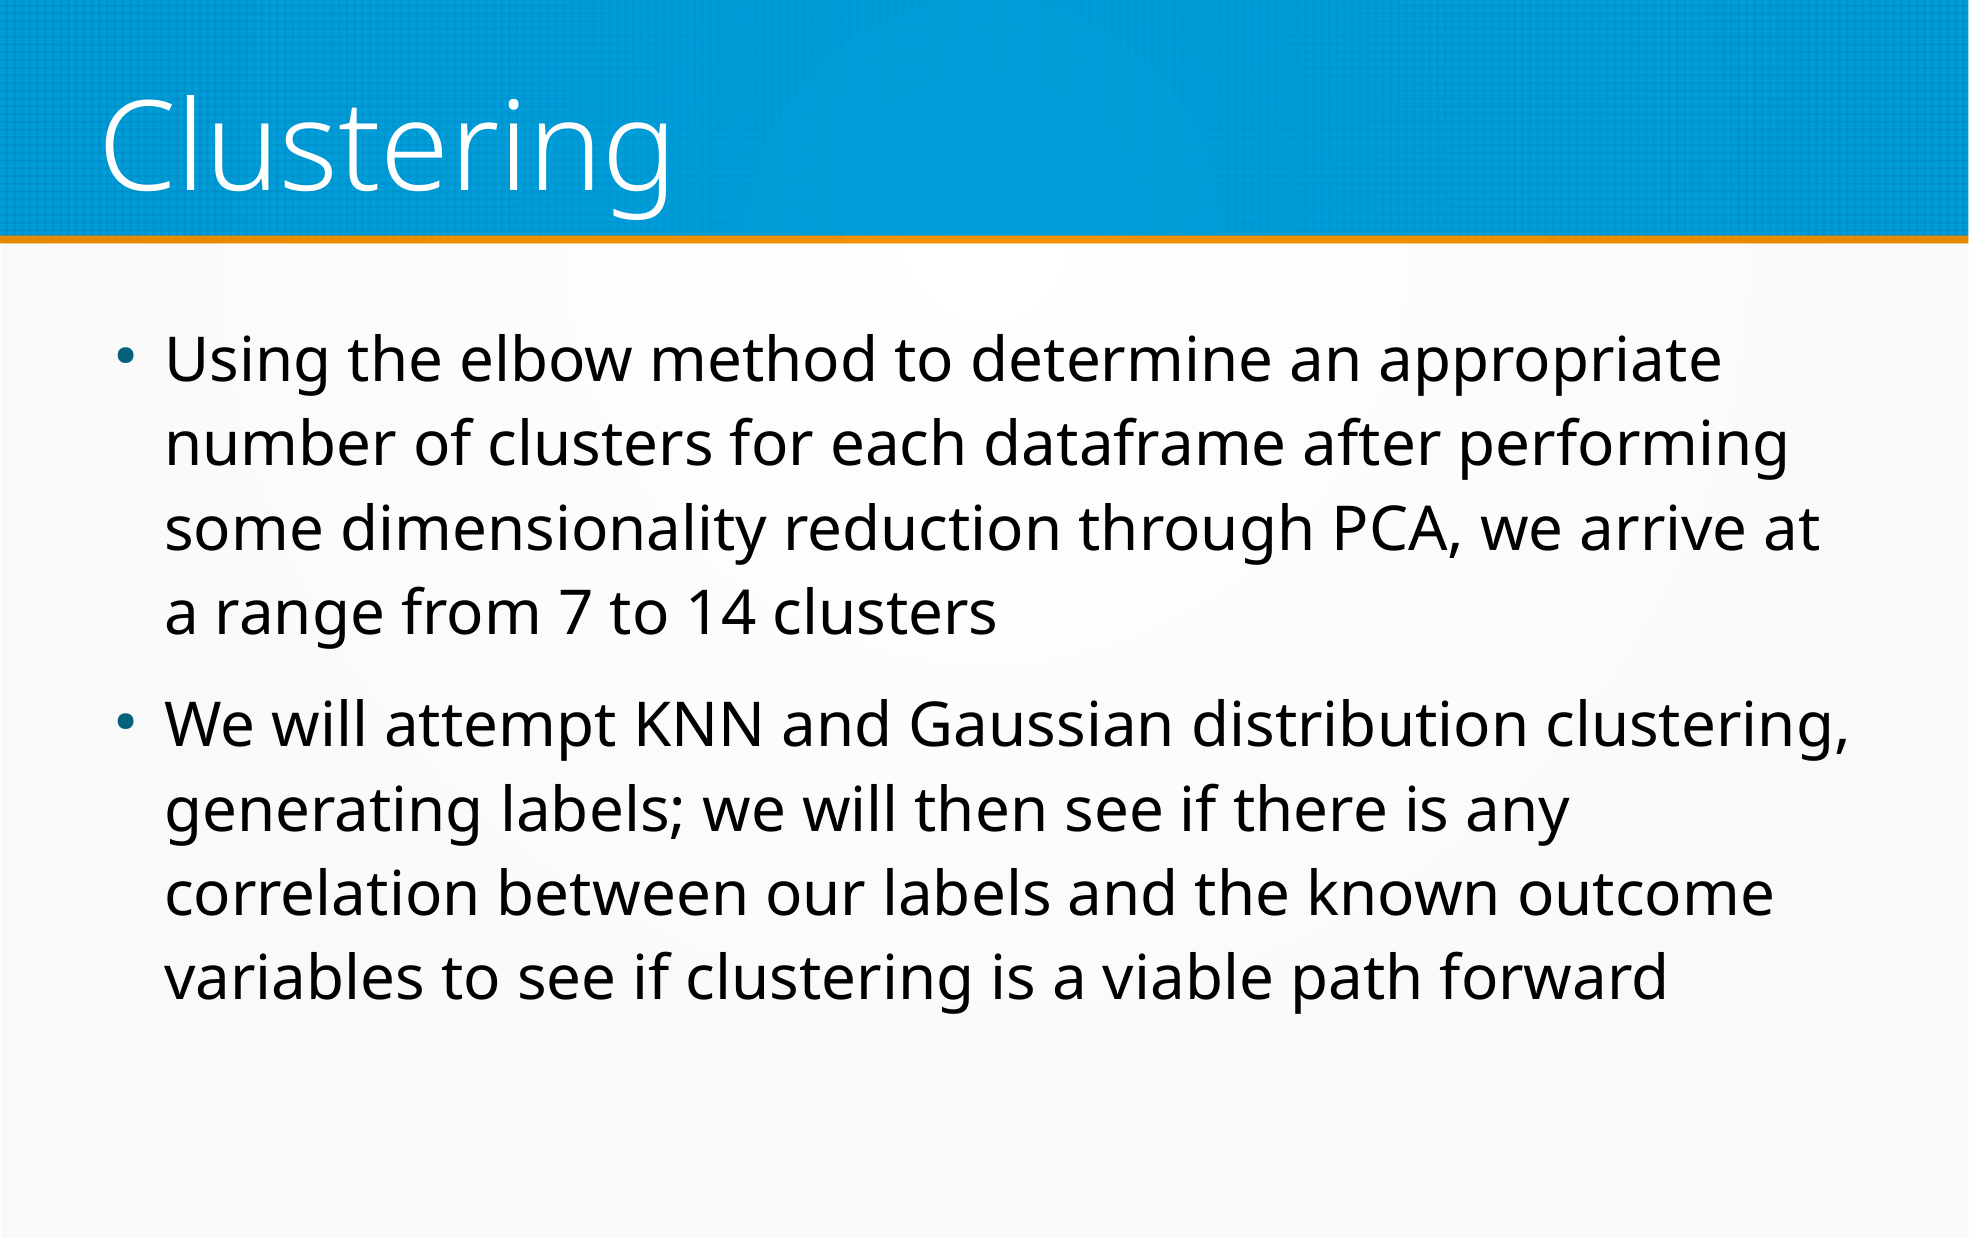

# Clustering
Using the elbow method to determine an appropriate number of clusters for each dataframe after performing some dimensionality reduction through PCA, we arrive at a range from 7 to 14 clusters
We will attempt KNN and Gaussian distribution clustering, generating labels; we will then see if there is any correlation between our labels and the known outcome variables to see if clustering is a viable path forward